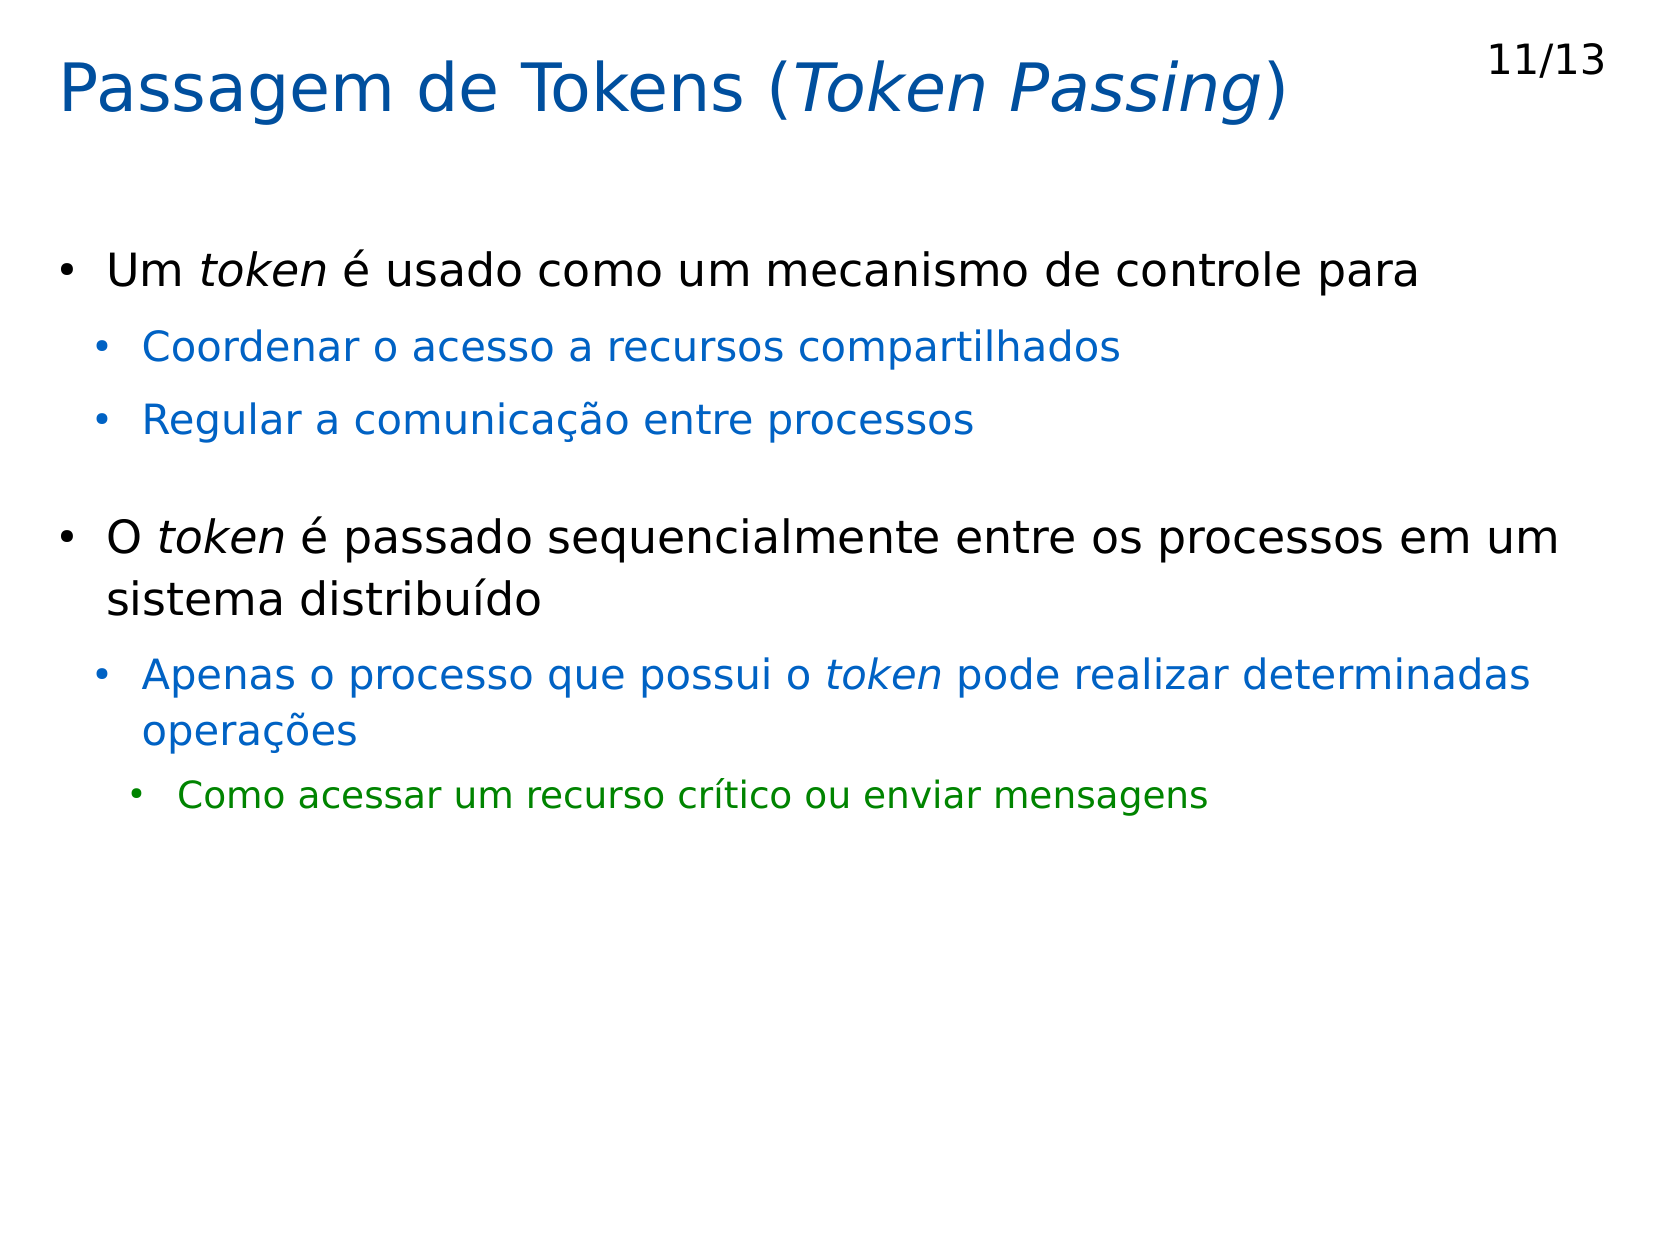

# Passagem de Tokens (Token Passing)
11
Um token é usado como um mecanismo de controle para
Coordenar o acesso a recursos compartilhados
Regular a comunicação entre processos
O token é passado sequencialmente entre os processos em um sistema distribuído
Apenas o processo que possui o token pode realizar determinadas operações
Como acessar um recurso crítico ou enviar mensagens